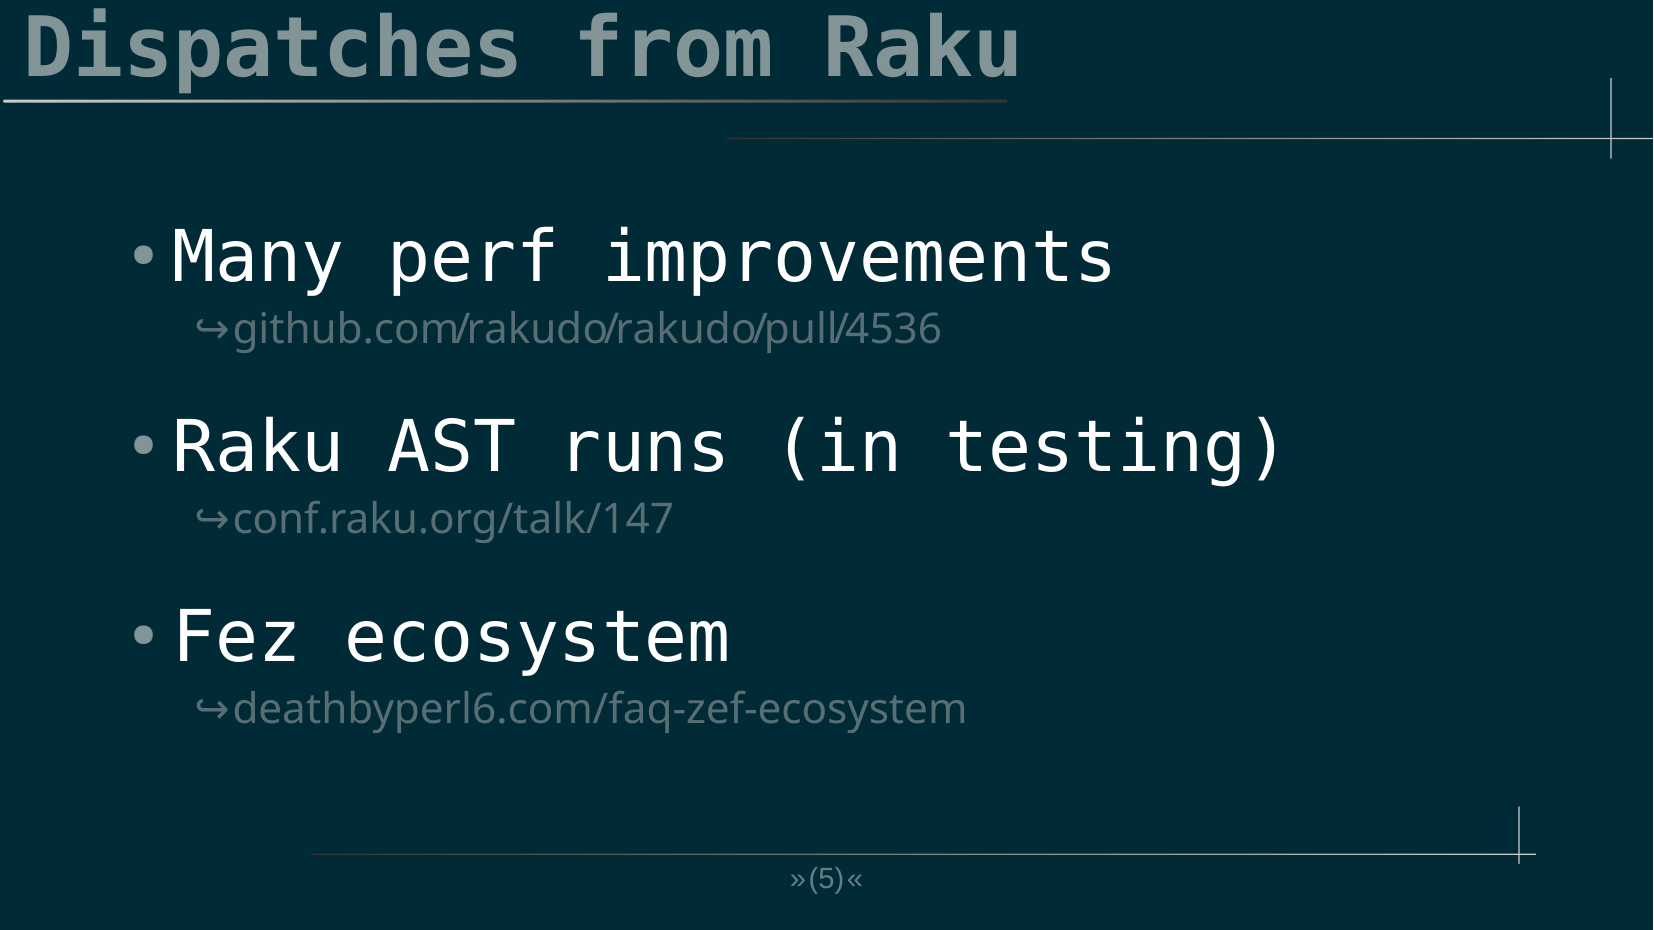

# Dispatches from Raku
Many perf improvements
 ↪ github.com/rakudo/rakudo/pull/4536
Raku AST runs (in testing)
 ↪ conf.raku.org/talk/147
Fez ecosystem
 ↪ deathbyperl6.com/faq-zef-ecosystem
OSDEM Dev Room
 ↪ fosdem.org/2022/schedule/track/raku/